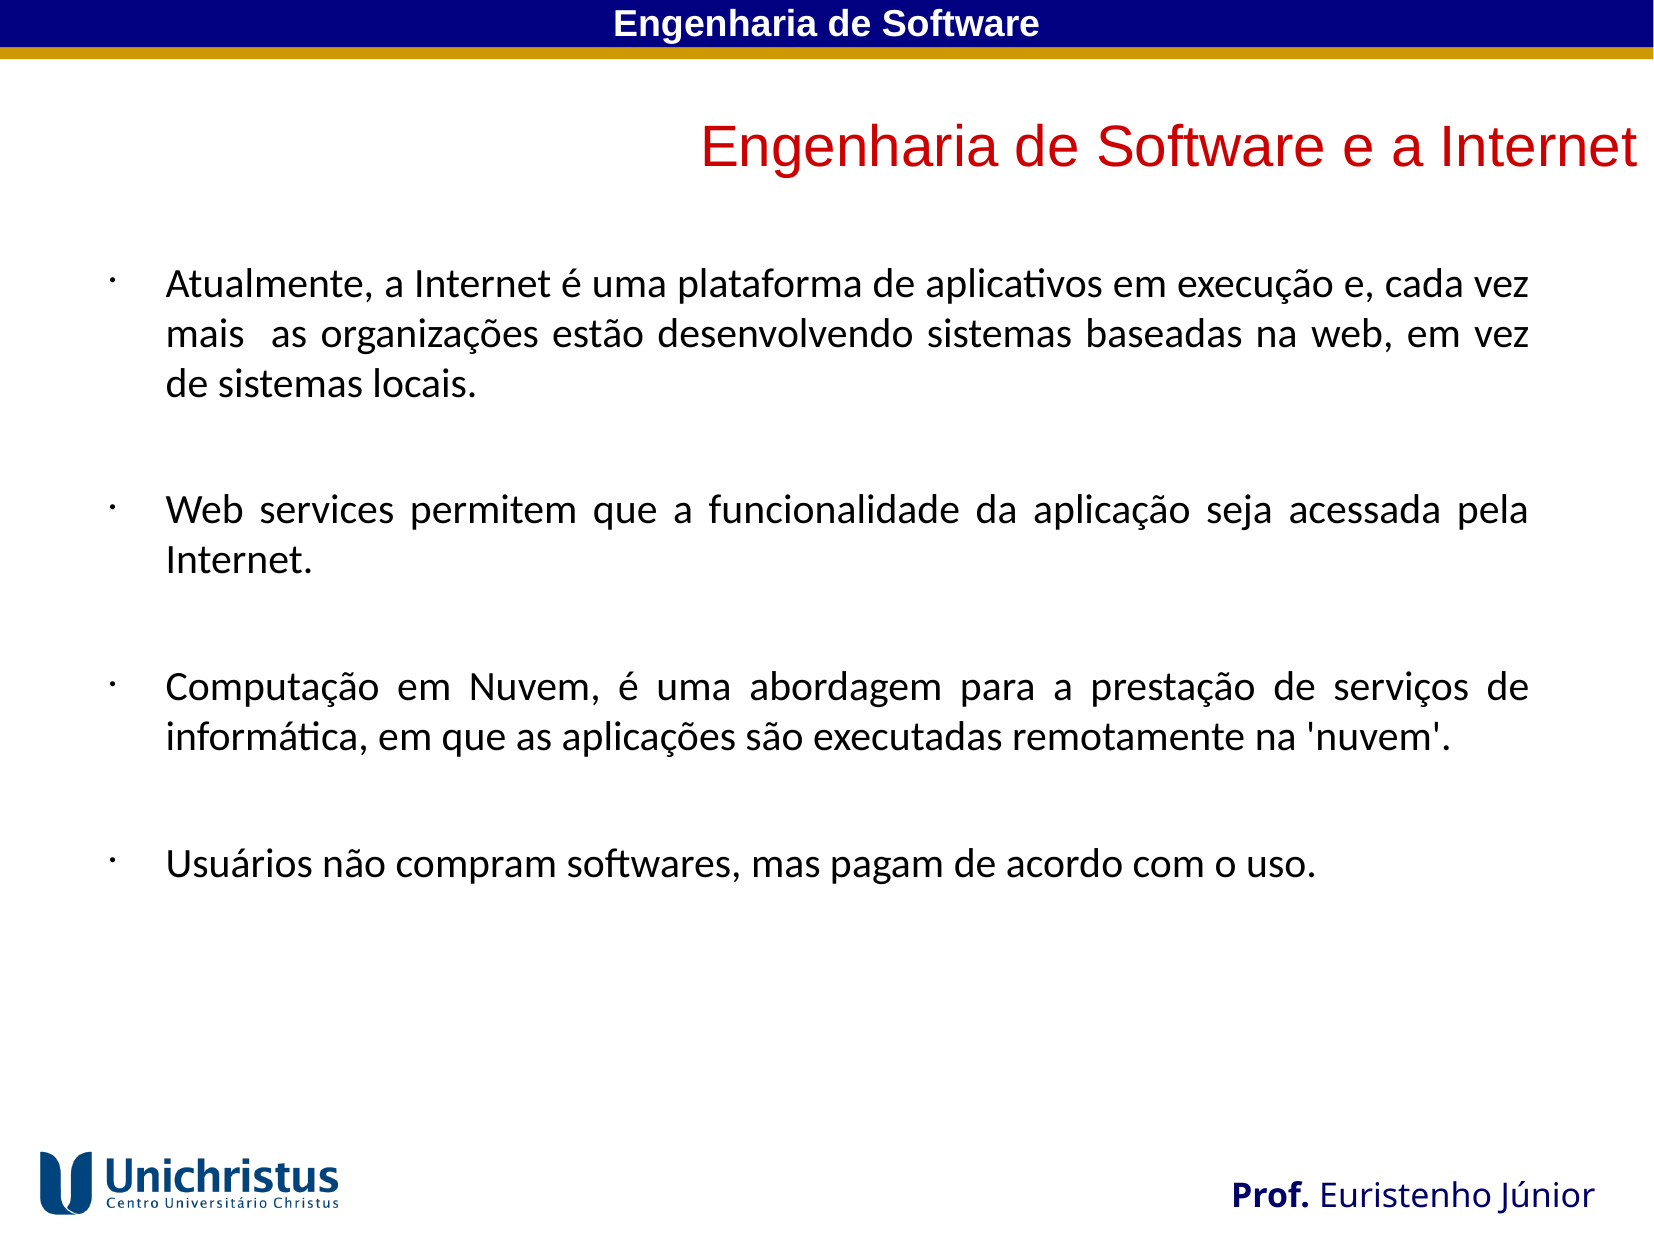

Engenharia de Software
Engenharia de Software e a Internet
# Atualmente, a Internet é uma plataforma de aplicativos em execução e, cada vez mais as organizações estão desenvolvendo sistemas baseadas na web, em vez de sistemas locais.
Web services permitem que a funcionalidade da aplicação seja acessada pela Internet.
Computação em Nuvem, é uma abordagem para a prestação de serviços de informática, em que as aplicações são executadas remotamente na 'nuvem'.
Usuários não compram softwares, mas pagam de acordo com o uso.
Prof. Euristenho Júnior